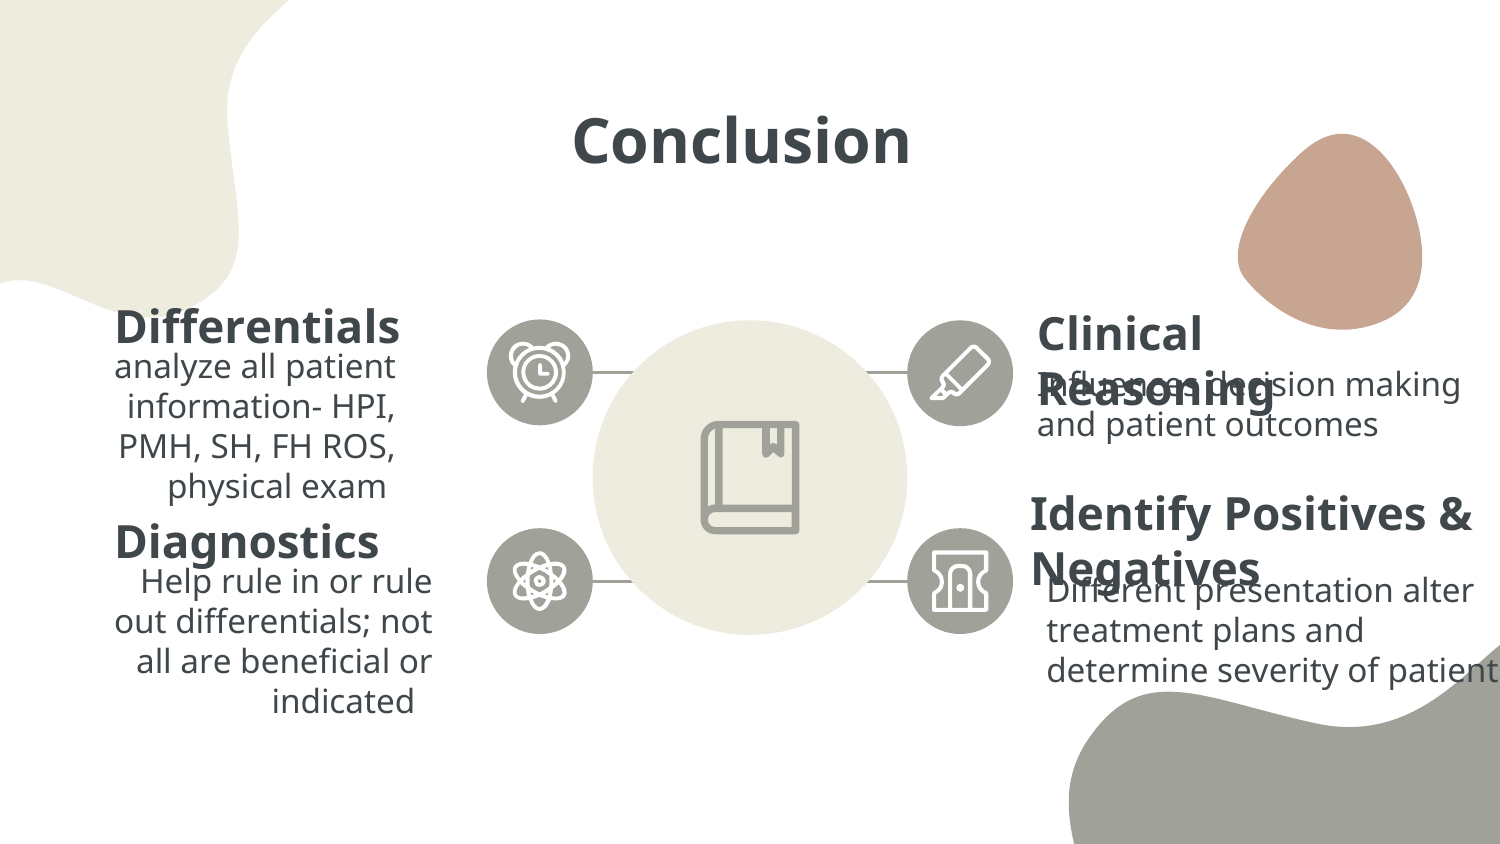

# Conclusion
Differentials
Clinical Reasoning
analyze all patient information- HPI, PMH, SH, FH ROS, physical exam
Influences decision making and patient outcomes
Identify Positives & Negatives
Diagnostics
Help rule in or rule out differentials; not all are beneficial or indicated
Different presentation alter treatment plans and determine severity of patient